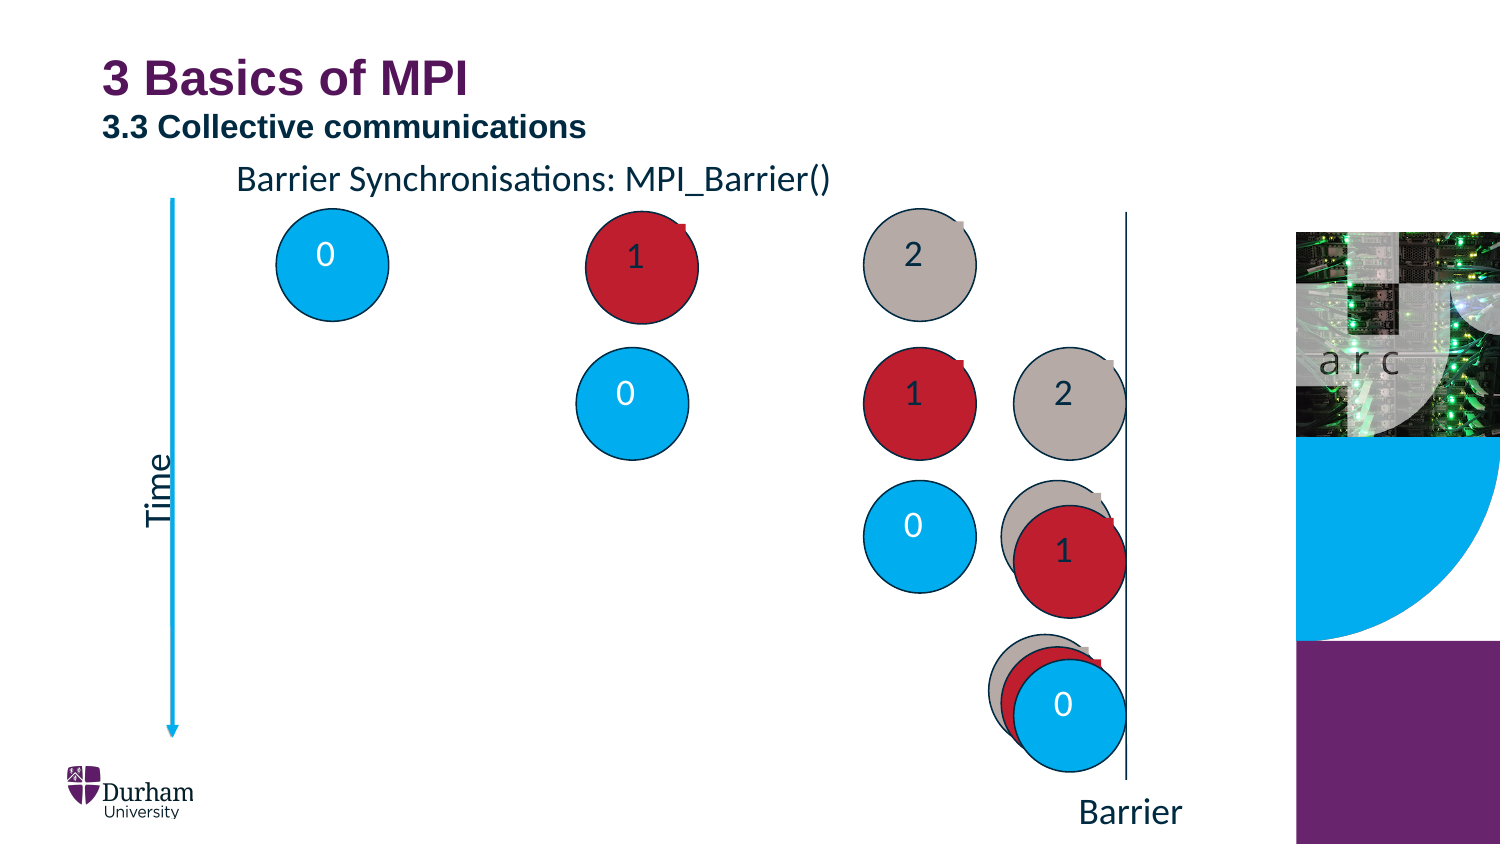

# 3 Basics of MPI 3.3 Collective communications
Barrier Synchronisations: MPI_Barrier()
0
2
1
0
1
2
Time
0
2
1
2
1
0
Barrier